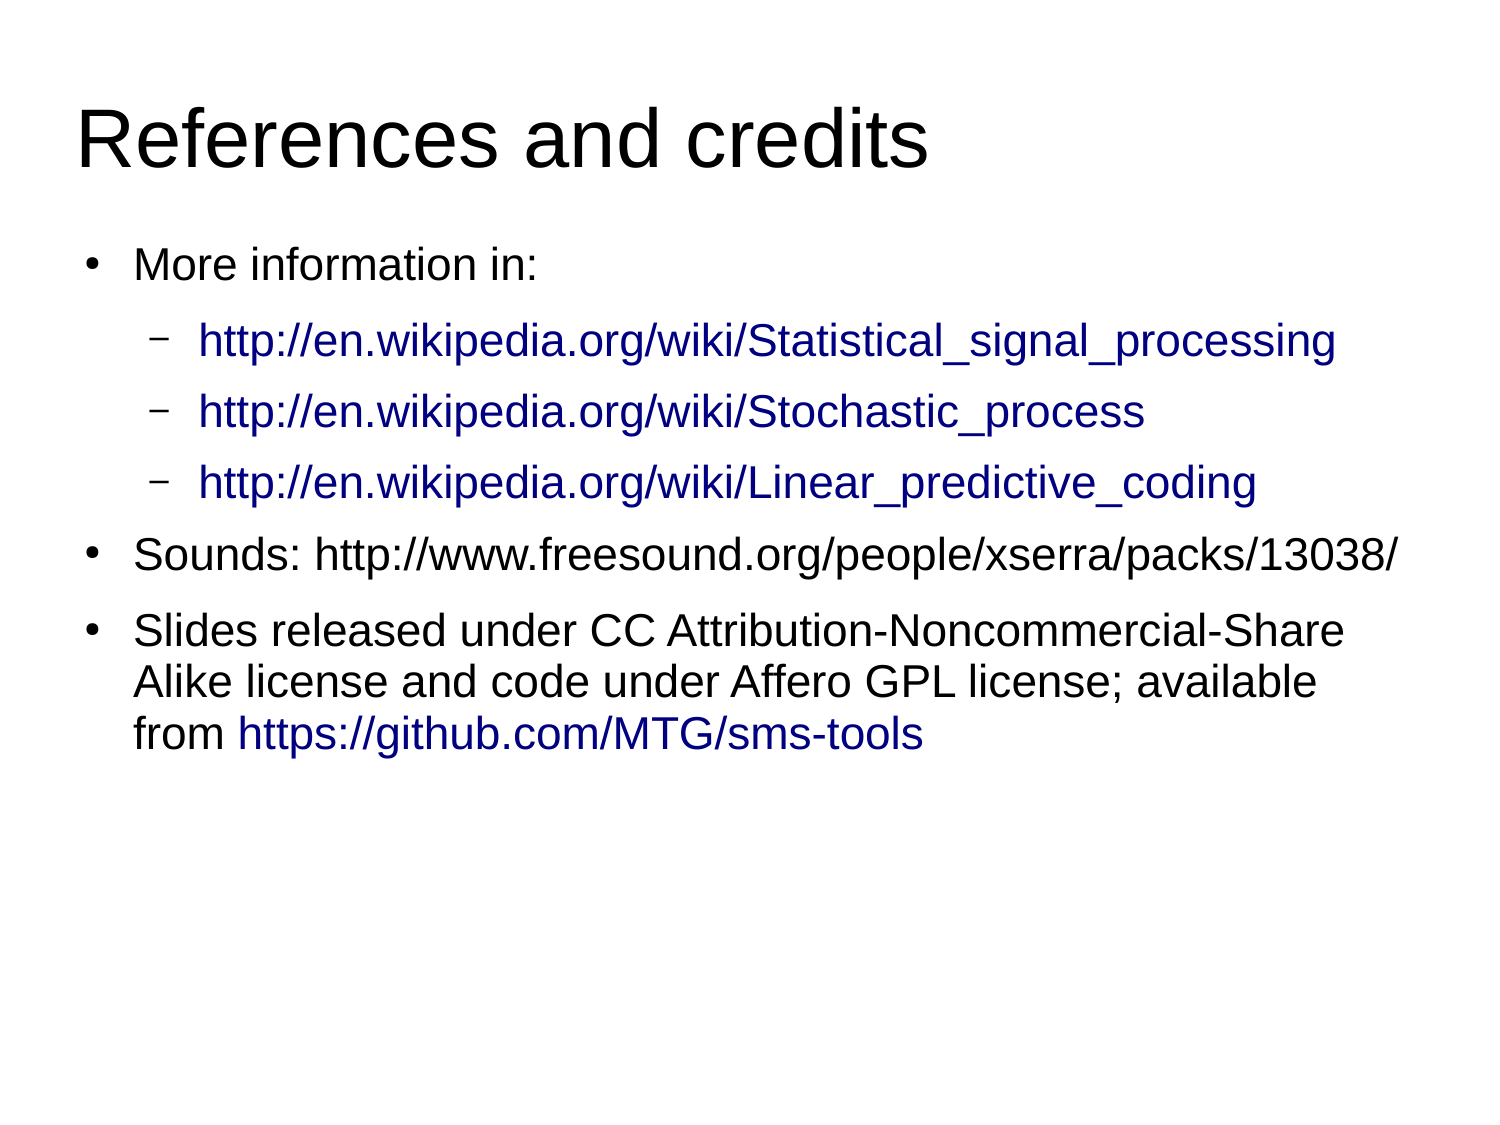

# References and credits
More information in:
http://en.wikipedia.org/wiki/Statistical_signal_processing
http://en.wikipedia.org/wiki/Stochastic_process
http://en.wikipedia.org/wiki/Linear_predictive_coding
Sounds: http://www.freesound.org/people/xserra/packs/13038/
Slides released under CC Attribution-Noncommercial-Share Alike license and code under Affero GPL license; available from https://github.com/MTG/sms-tools